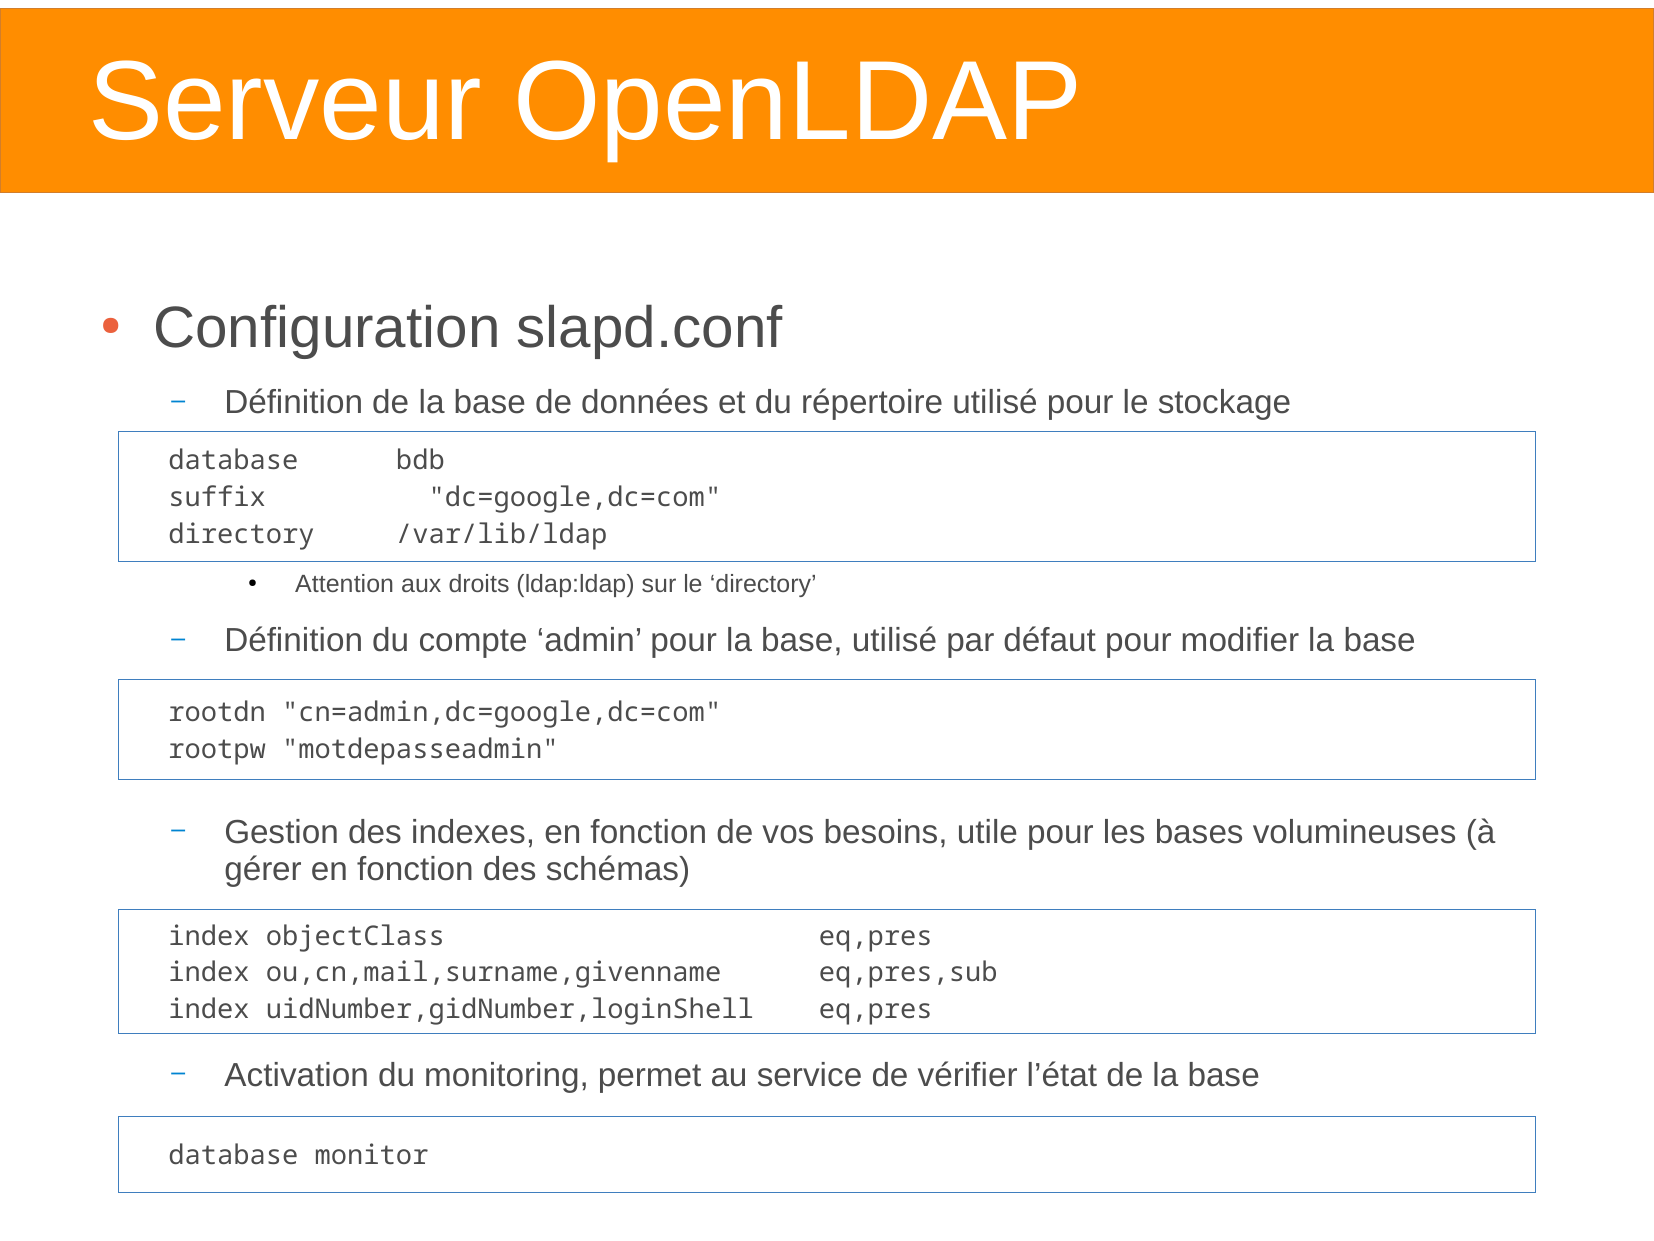

Serveur OpenLDAP
# Configuration slapd.conf
Définition de la base de données et du répertoire utilisé pour le stockage
Attention aux droits (ldap:ldap) sur le ‘directory’
Définition du compte ‘admin’ pour la base, utilisé par défaut pour modifier la base
Gestion des indexes, en fonction de vos besoins, utile pour les bases volumineuses (à gérer en fonction des schémas)
Activation du monitoring, permet au service de vérifier l’état de la base
database bdb
suffix "dc=google,dc=com"
directory /var/lib/ldap
rootdn "cn=admin,dc=google,dc=com"
rootpw "motdepasseadmin"
index objectClass eq,pres
index ou,cn,mail,surname,givenname eq,pres,sub
index uidNumber,gidNumber,loginShell eq,pres
database monitor